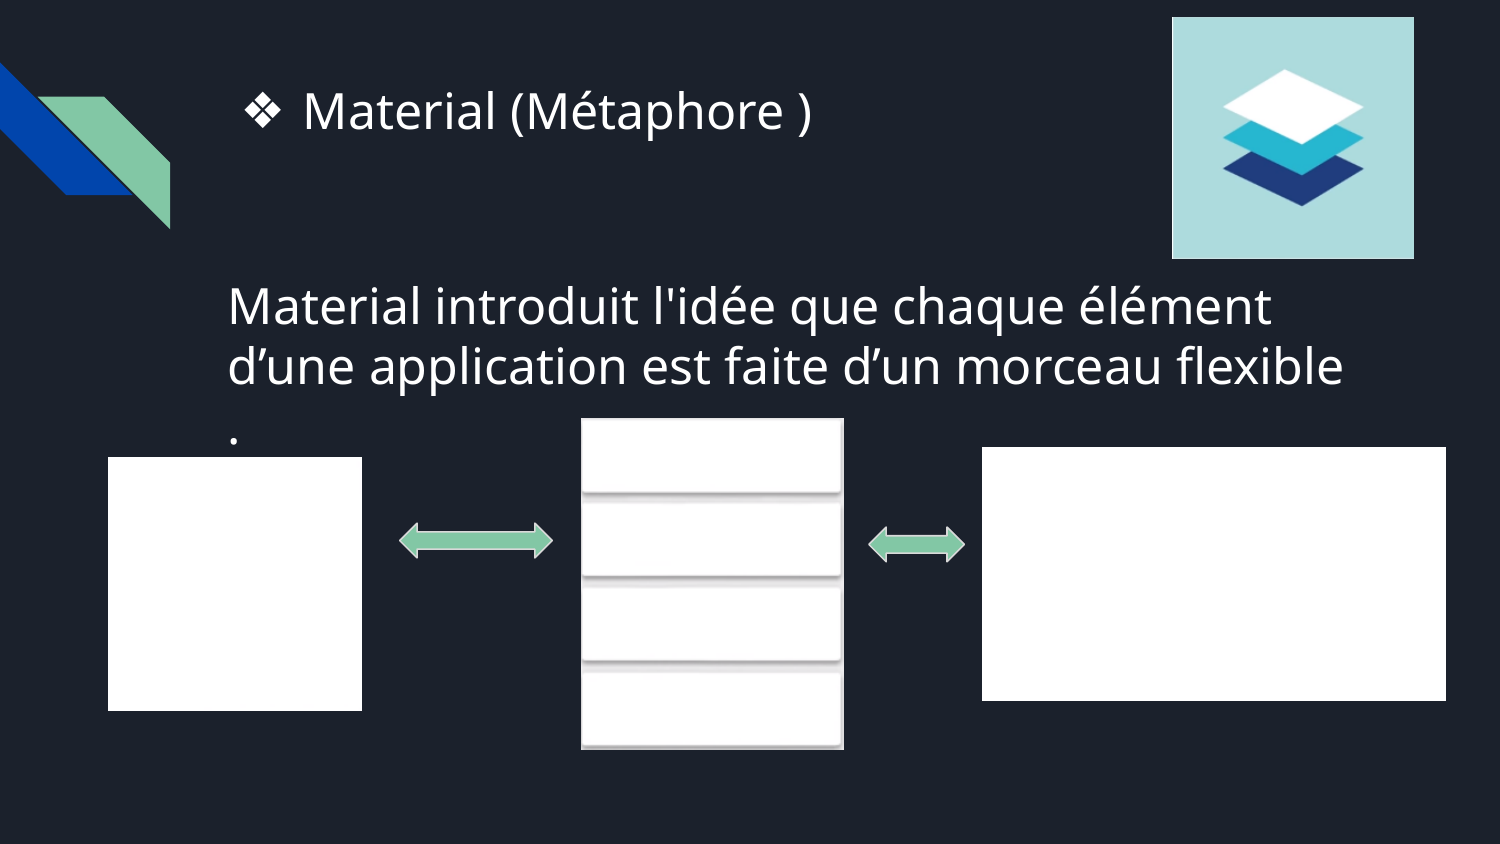

# Material (Métaphore )
Material introduit l'idée que chaque élément d’une application est faite d’un morceau flexible .